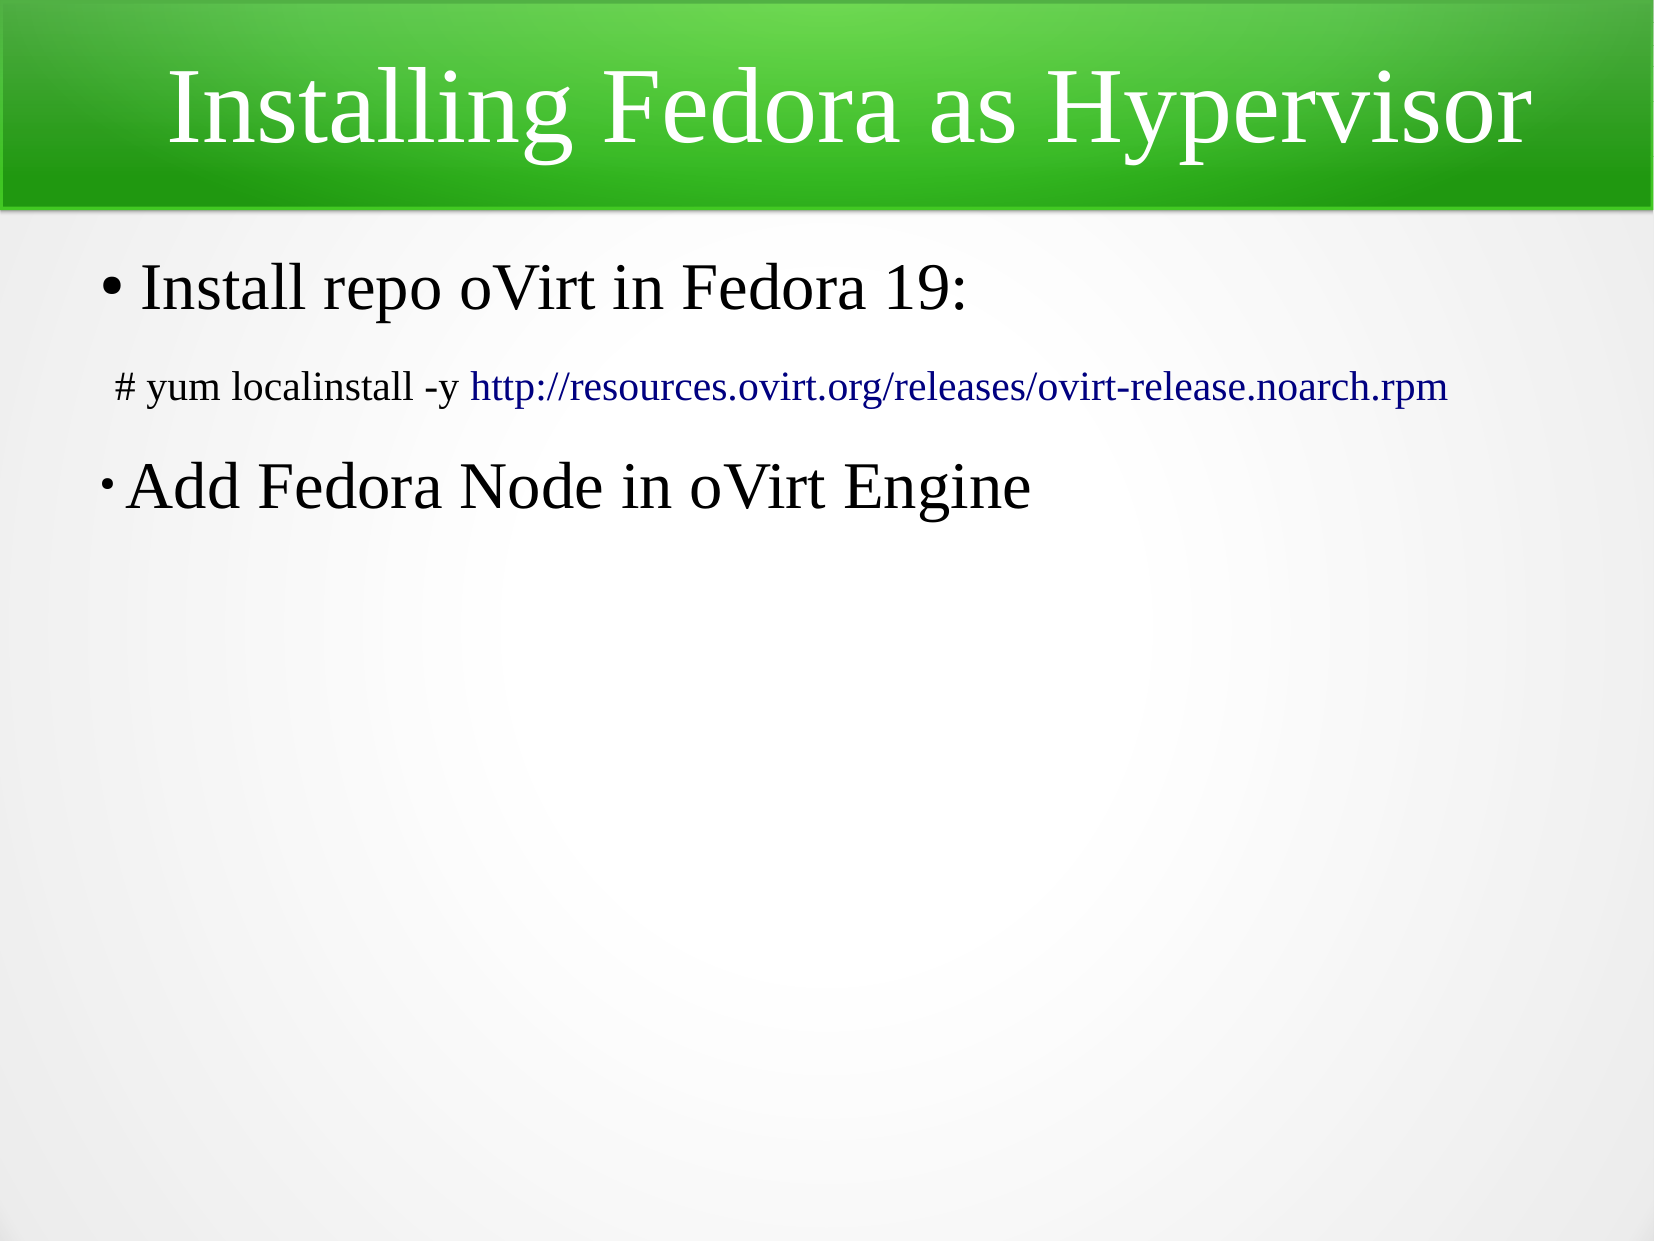

# Installing Fedora as Hypervisor
 Install repo oVirt in Fedora 19:
# yum localinstall -y http://resources.ovirt.org/releases/ovirt-release.noarch.rpm
 Add Fedora Node in oVirt Engine